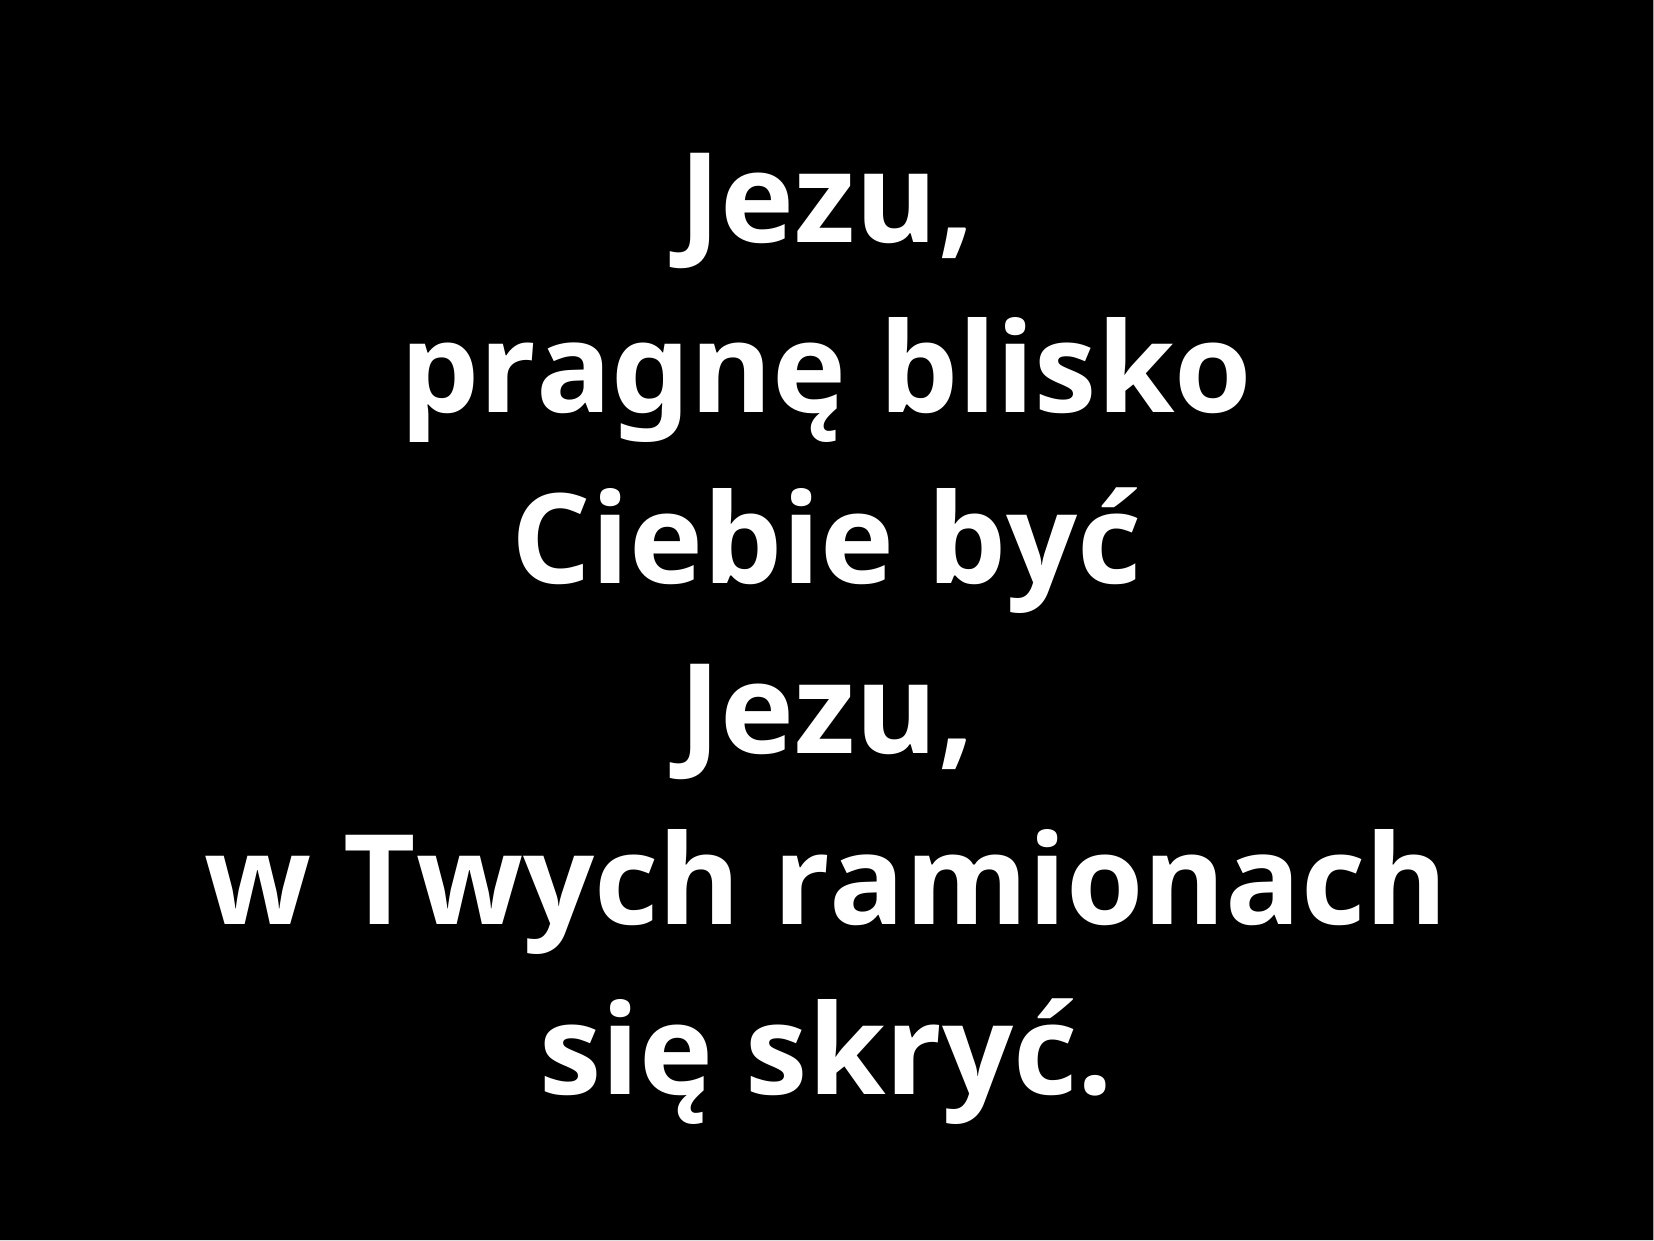

# Jezu, pragnę blisko Ciebie być Jezu, w Twych ramionach się skryć.